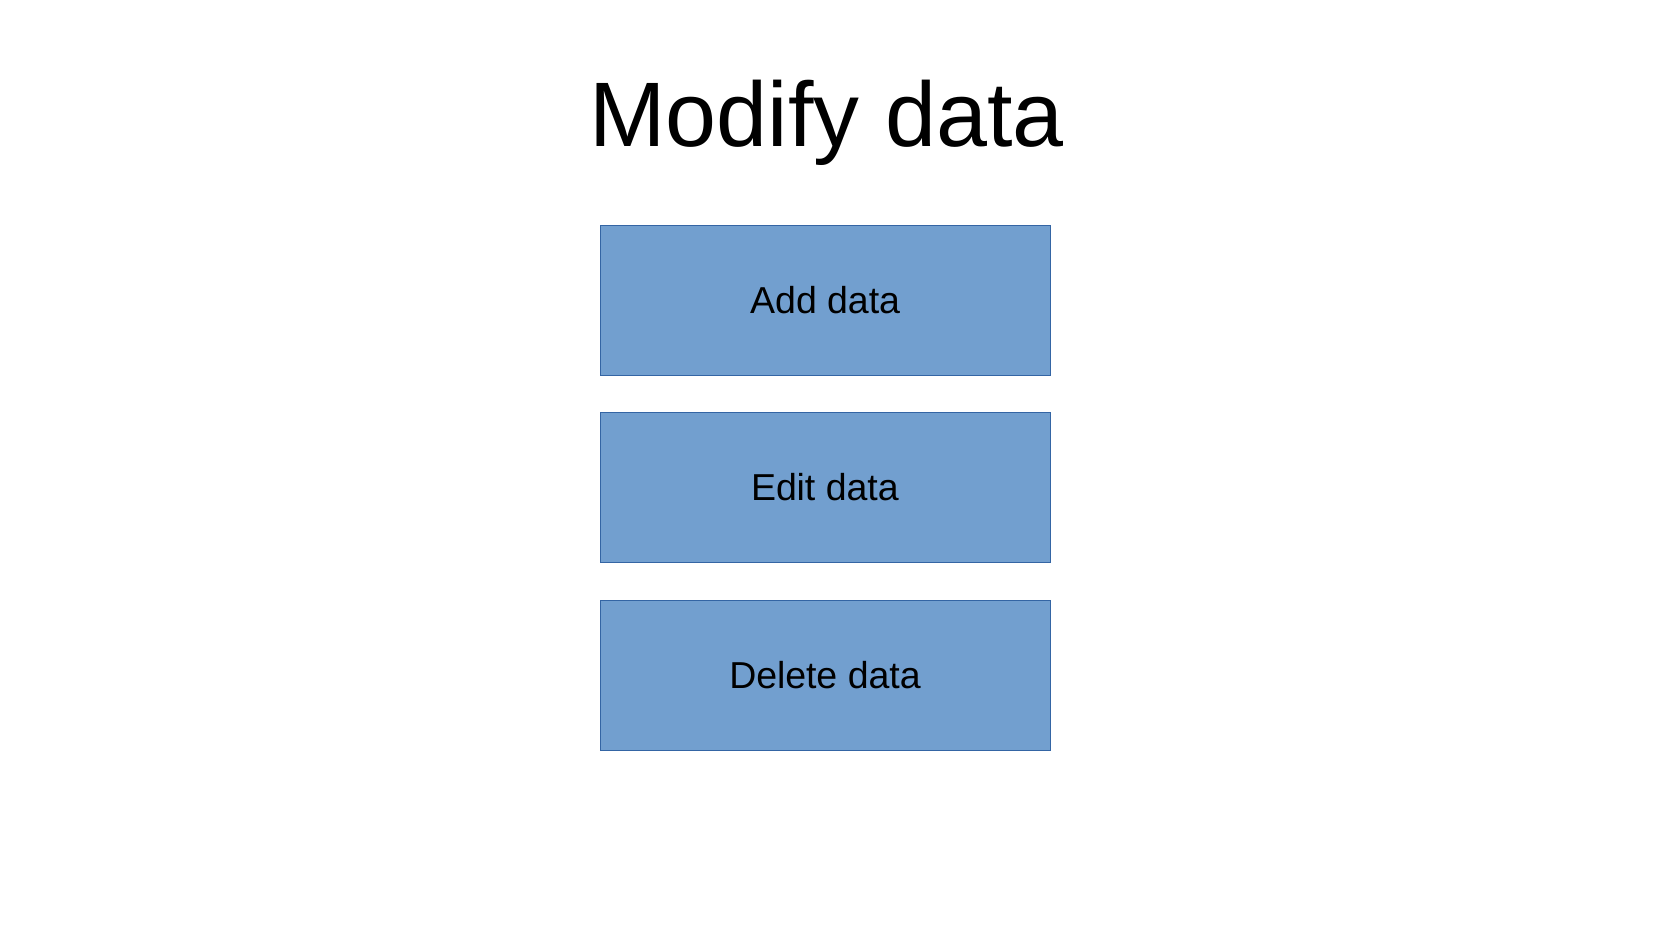

# Modify data
Add data
Edit data
Delete data